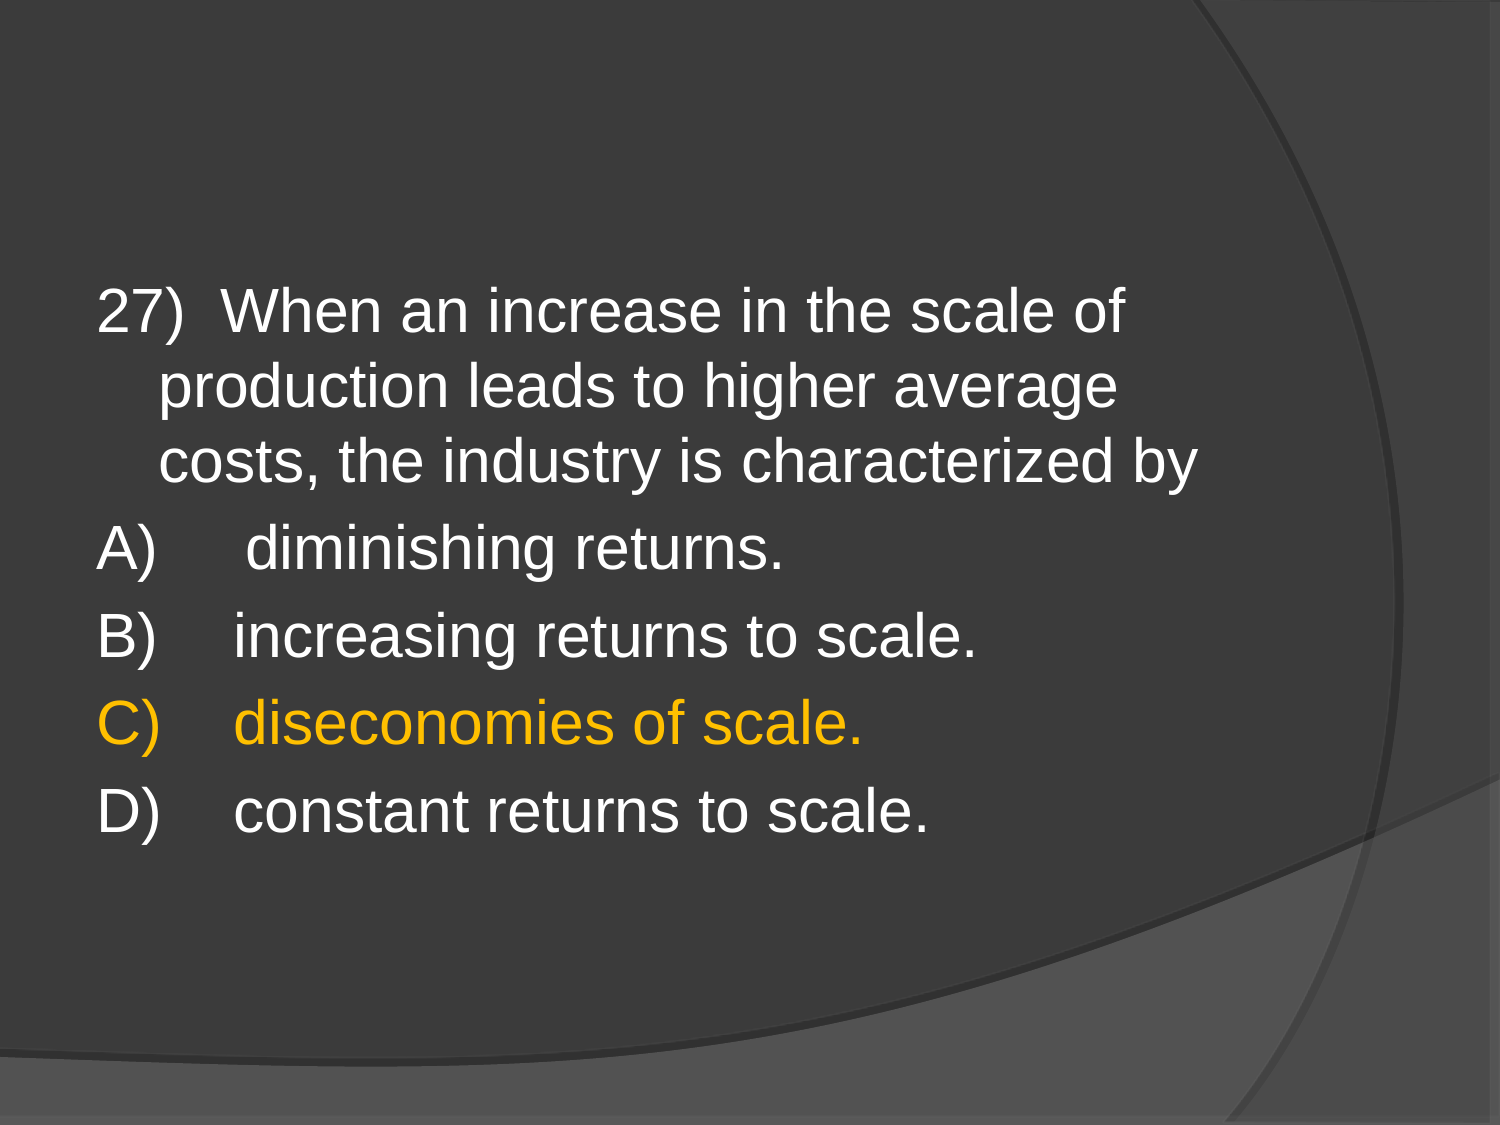

#
27) When an increase in the scale of production leads to higher average costs, the industry is characterized by
A)	 diminishing returns.
B) 	increasing returns to scale.
C)	diseconomies of scale.
D)	constant returns to scale.